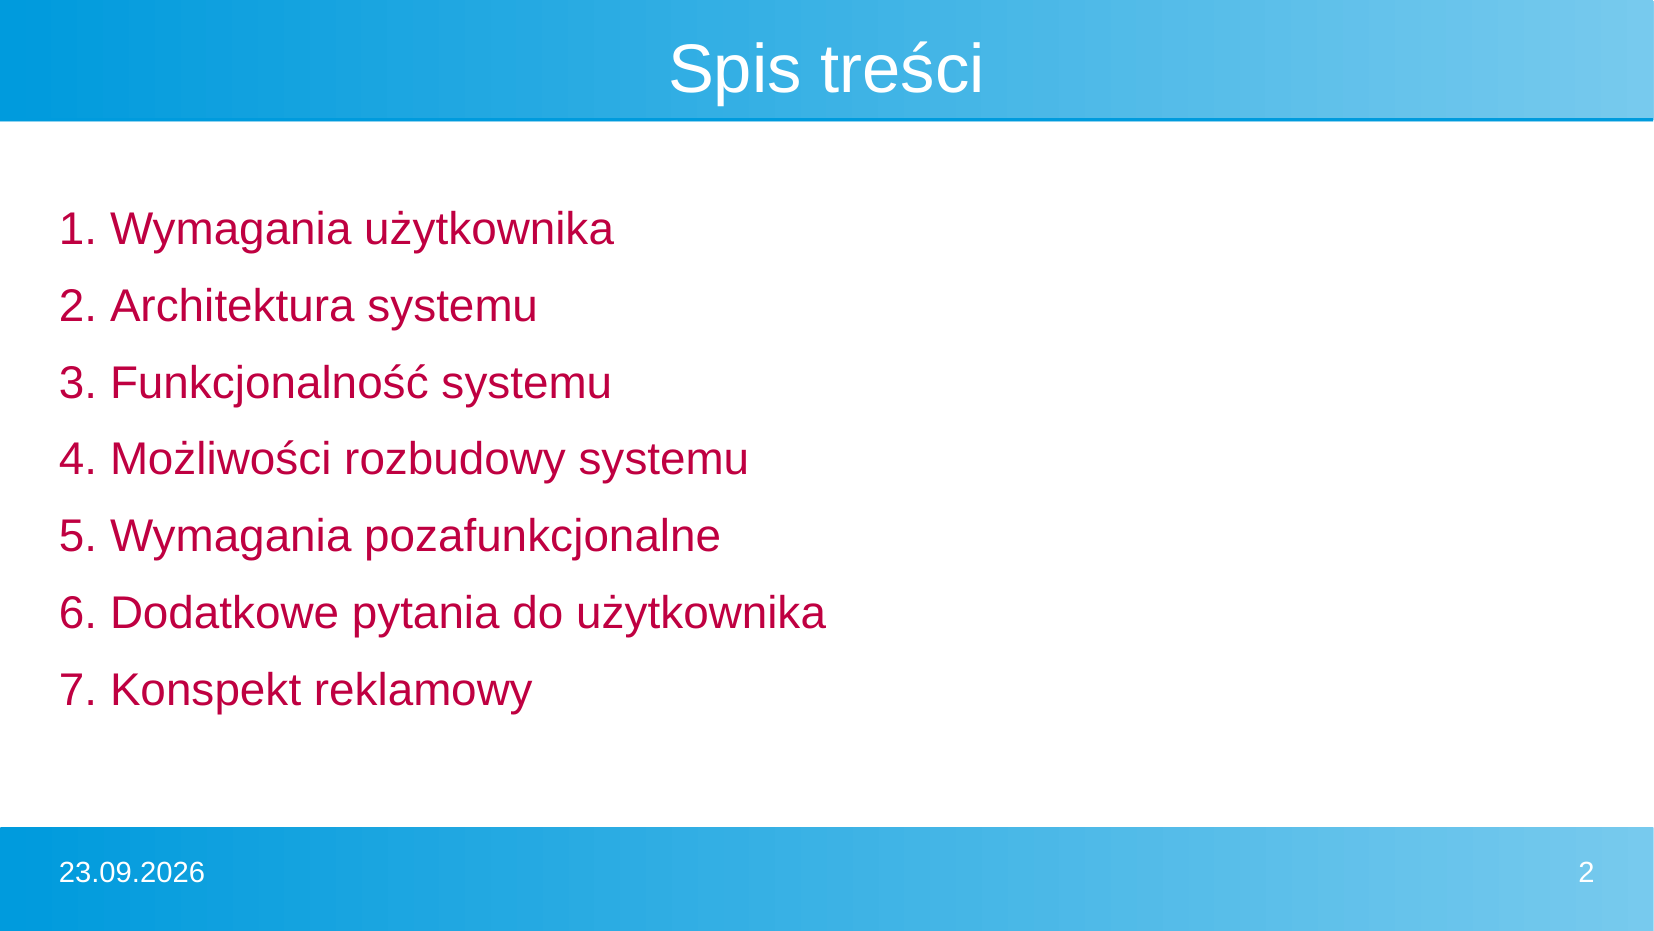

# Spis treści
 Wymagania użytkownika
 Architektura systemu
 Funkcjonalność systemu
 Możliwości rozbudowy systemu
 Wymagania pozafunkcjonalne
 Dodatkowe pytania do użytkownika
 Konspekt reklamowy
2